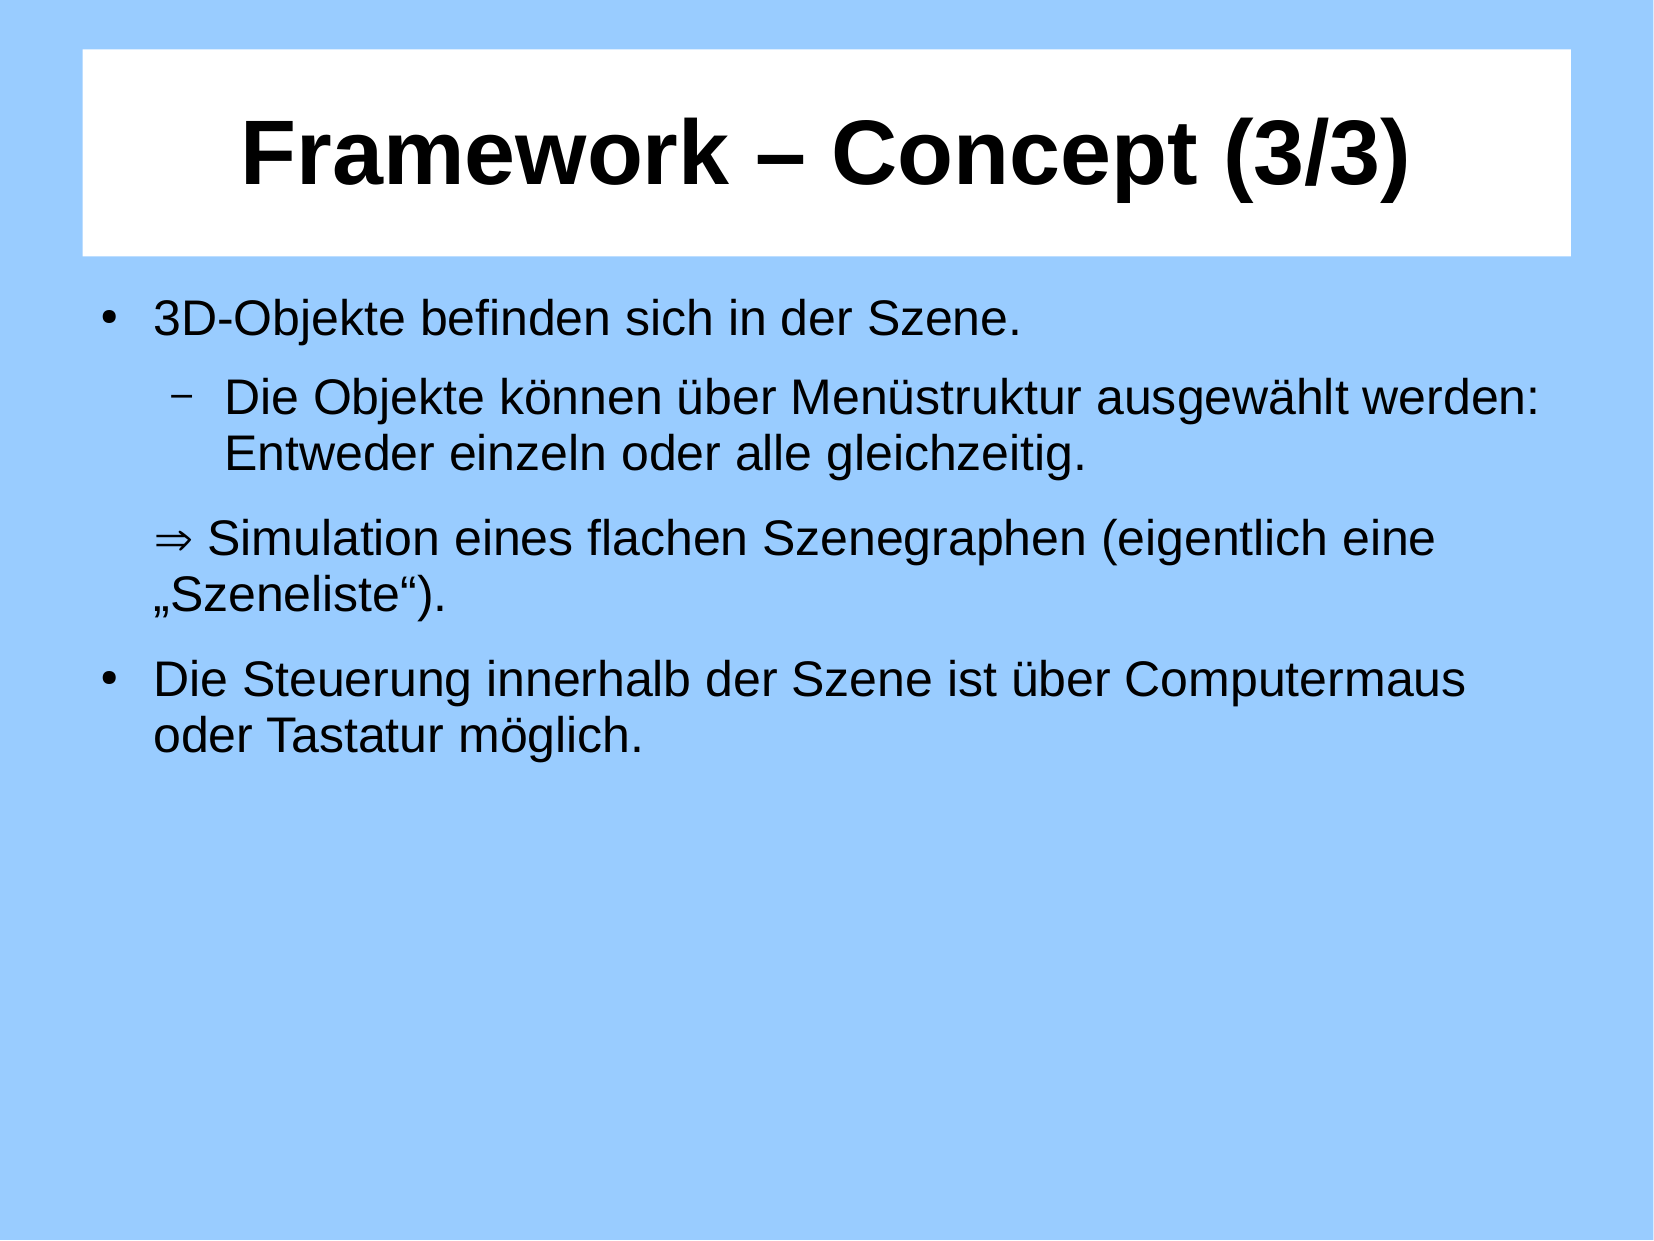

# Framework – Concept (3/3)
3D-Objekte befinden sich in der Szene.
Die Objekte können über Menüstruktur ausgewählt werden: Entweder einzeln oder alle gleichzeitig.
 Simulation eines flachen Szenegraphen (eigentlich eine „Szeneliste“).
Die Steuerung innerhalb der Szene ist über Computermaus oder Tastatur möglich.